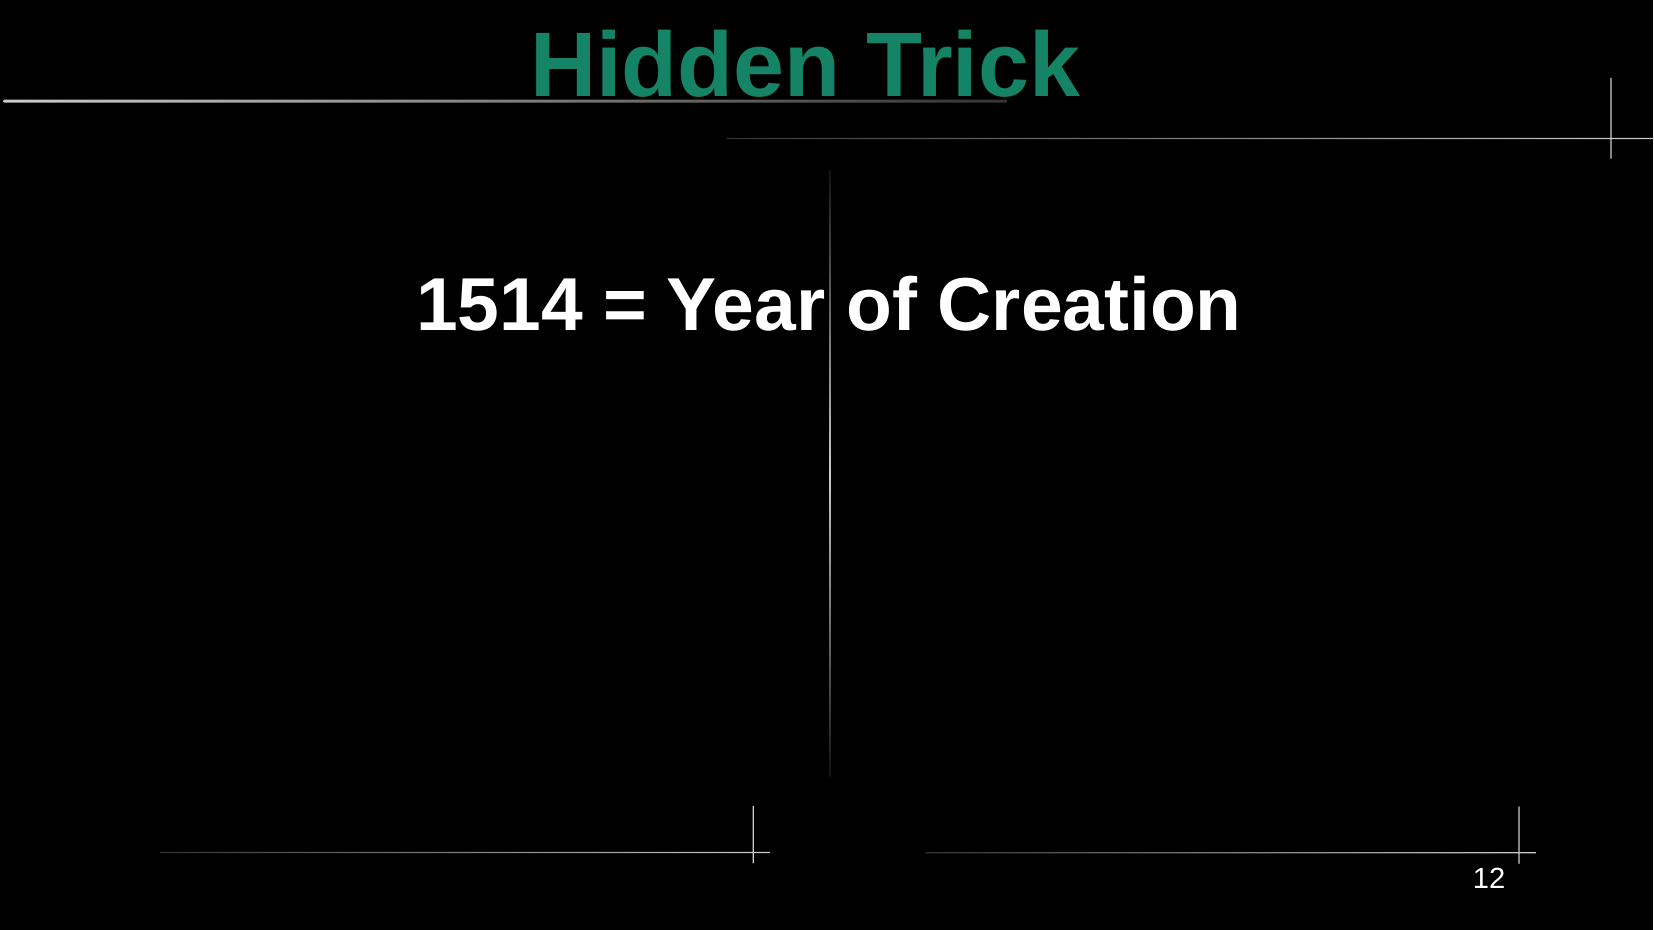

# Hidden Trick
1514 = Year of Creation
12